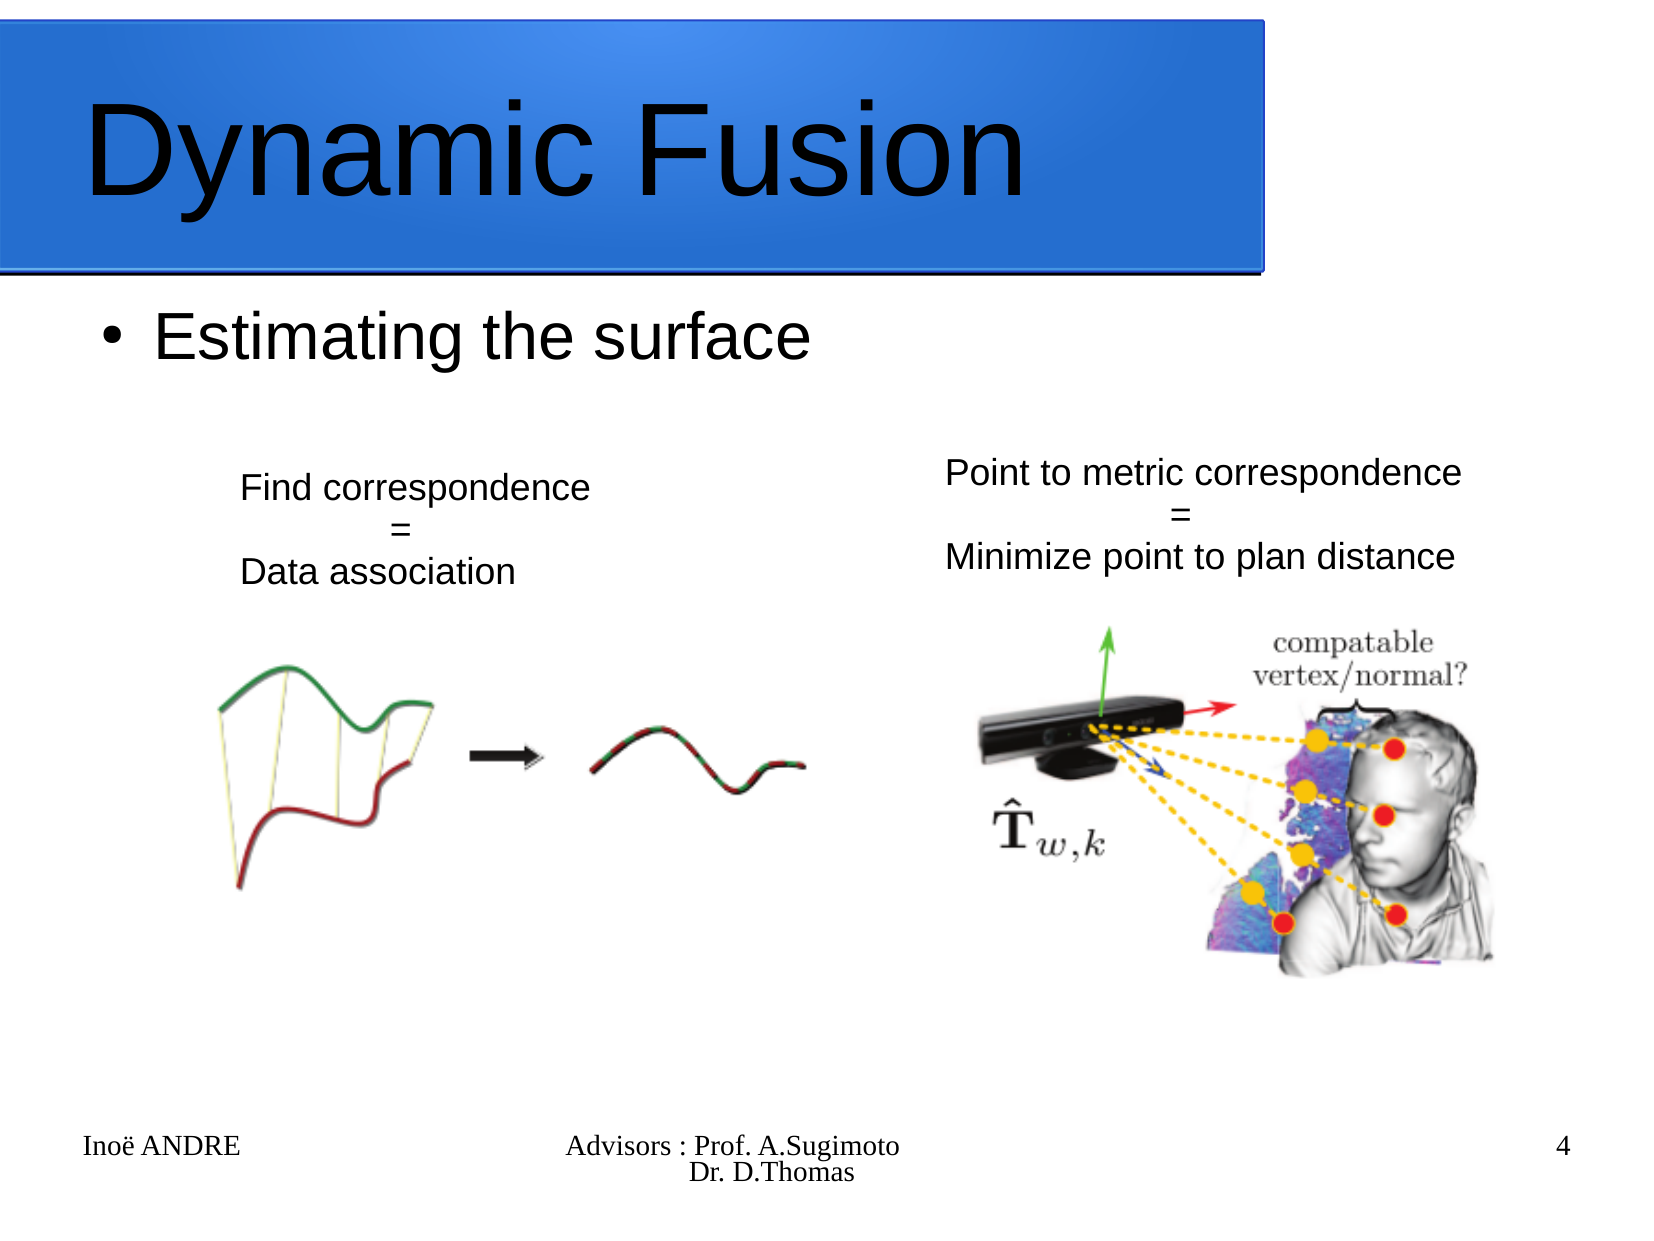

# Dynamic Fusion
Estimating the surface
Point to metric correspondence
			=
Minimize point to plan distance
Find correspondence
		=
Data association
Inoë ANDRE
Advisors : Prof. A.Sugimoto Dr. D.Thomas
4